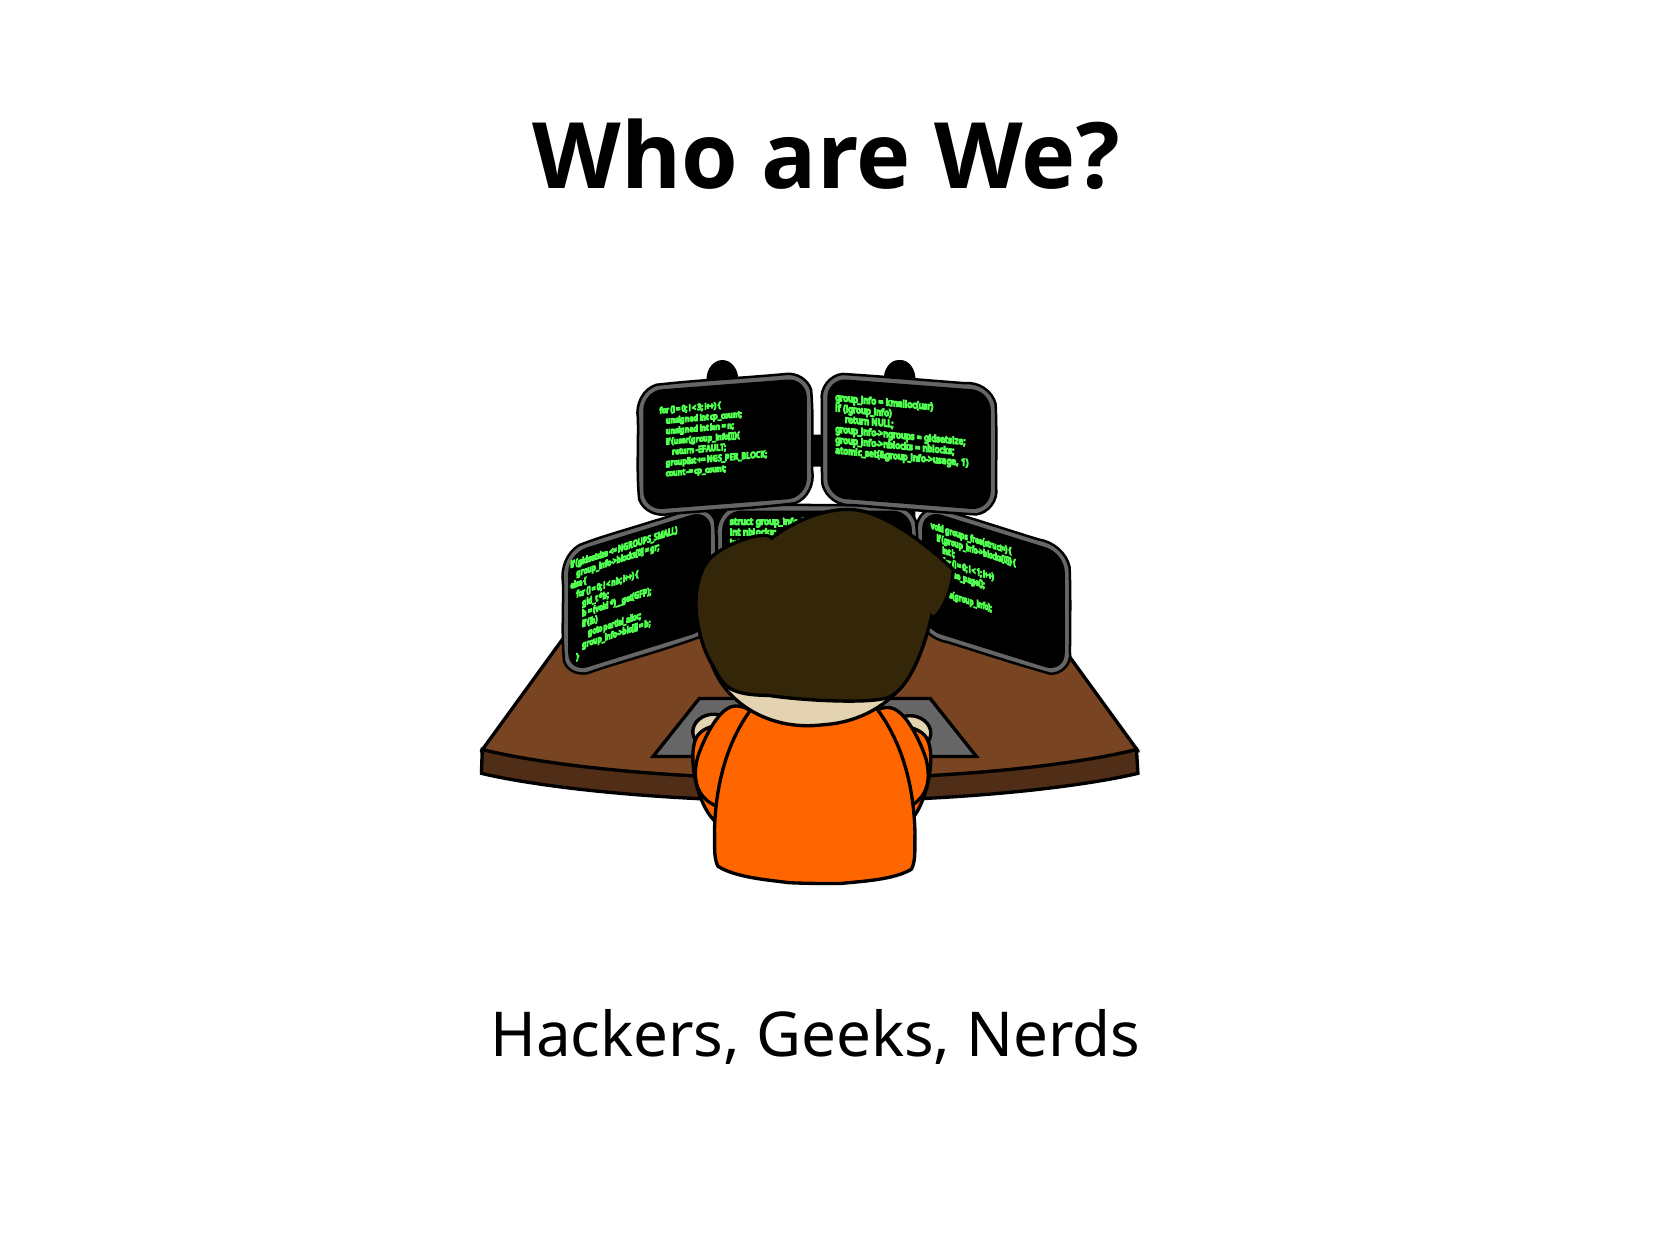

# Who are We?
Hackers, Geeks, Nerds